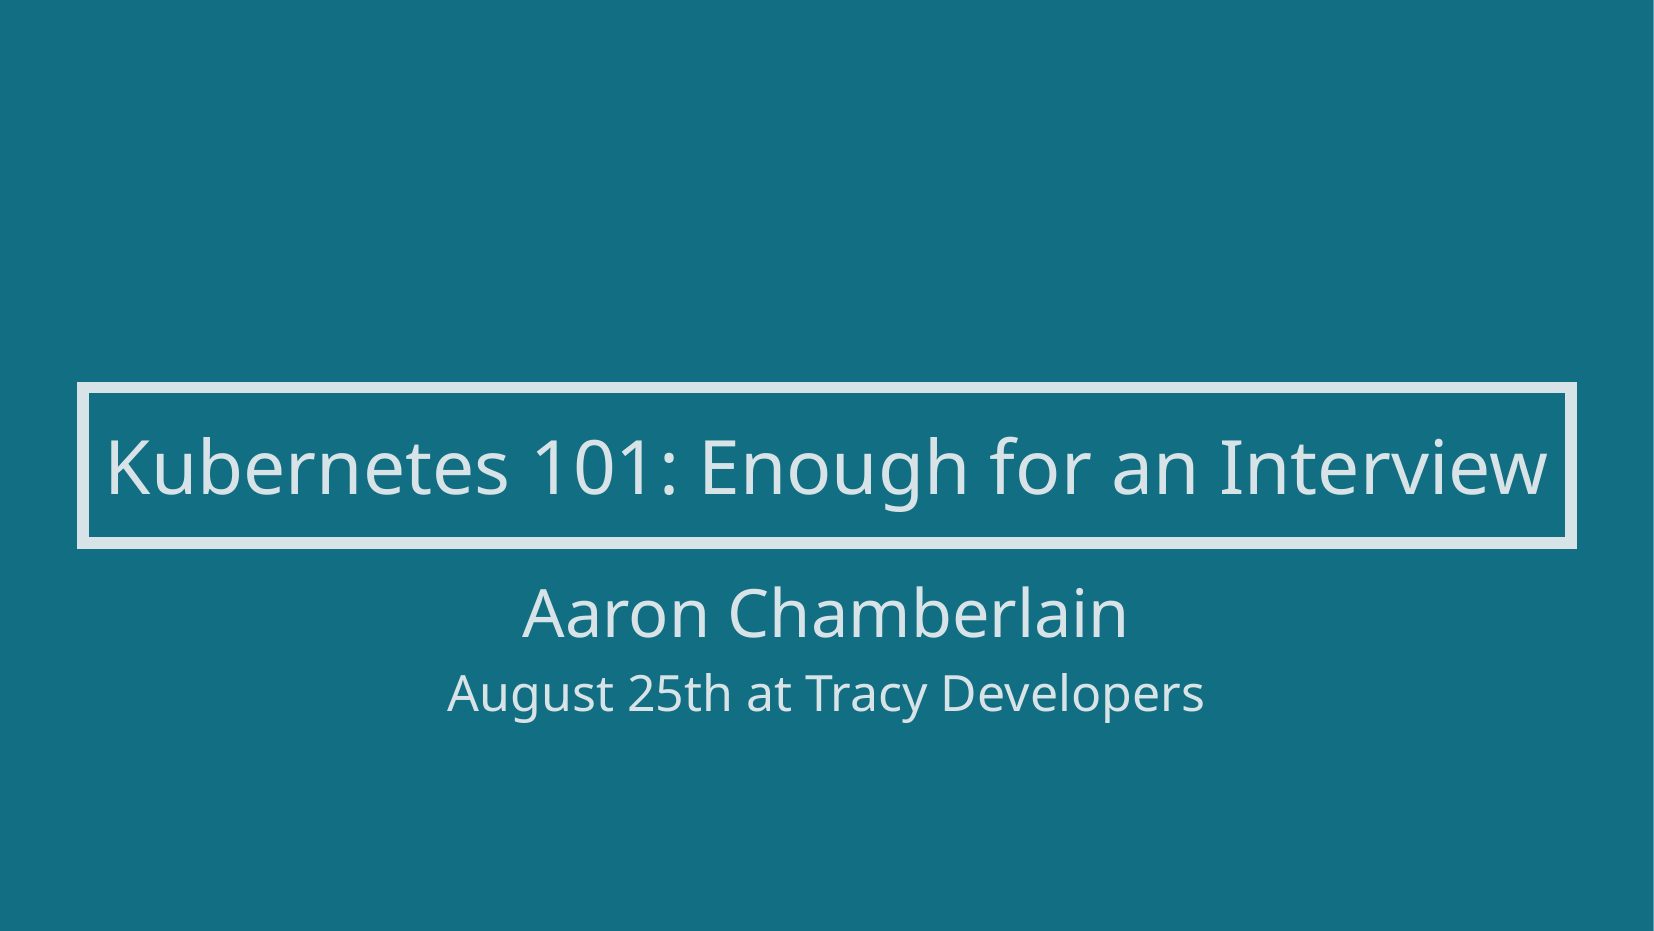

# Kubernetes 101: Enough for an Interview
Aaron Chamberlain
August 25th at Tracy Developers